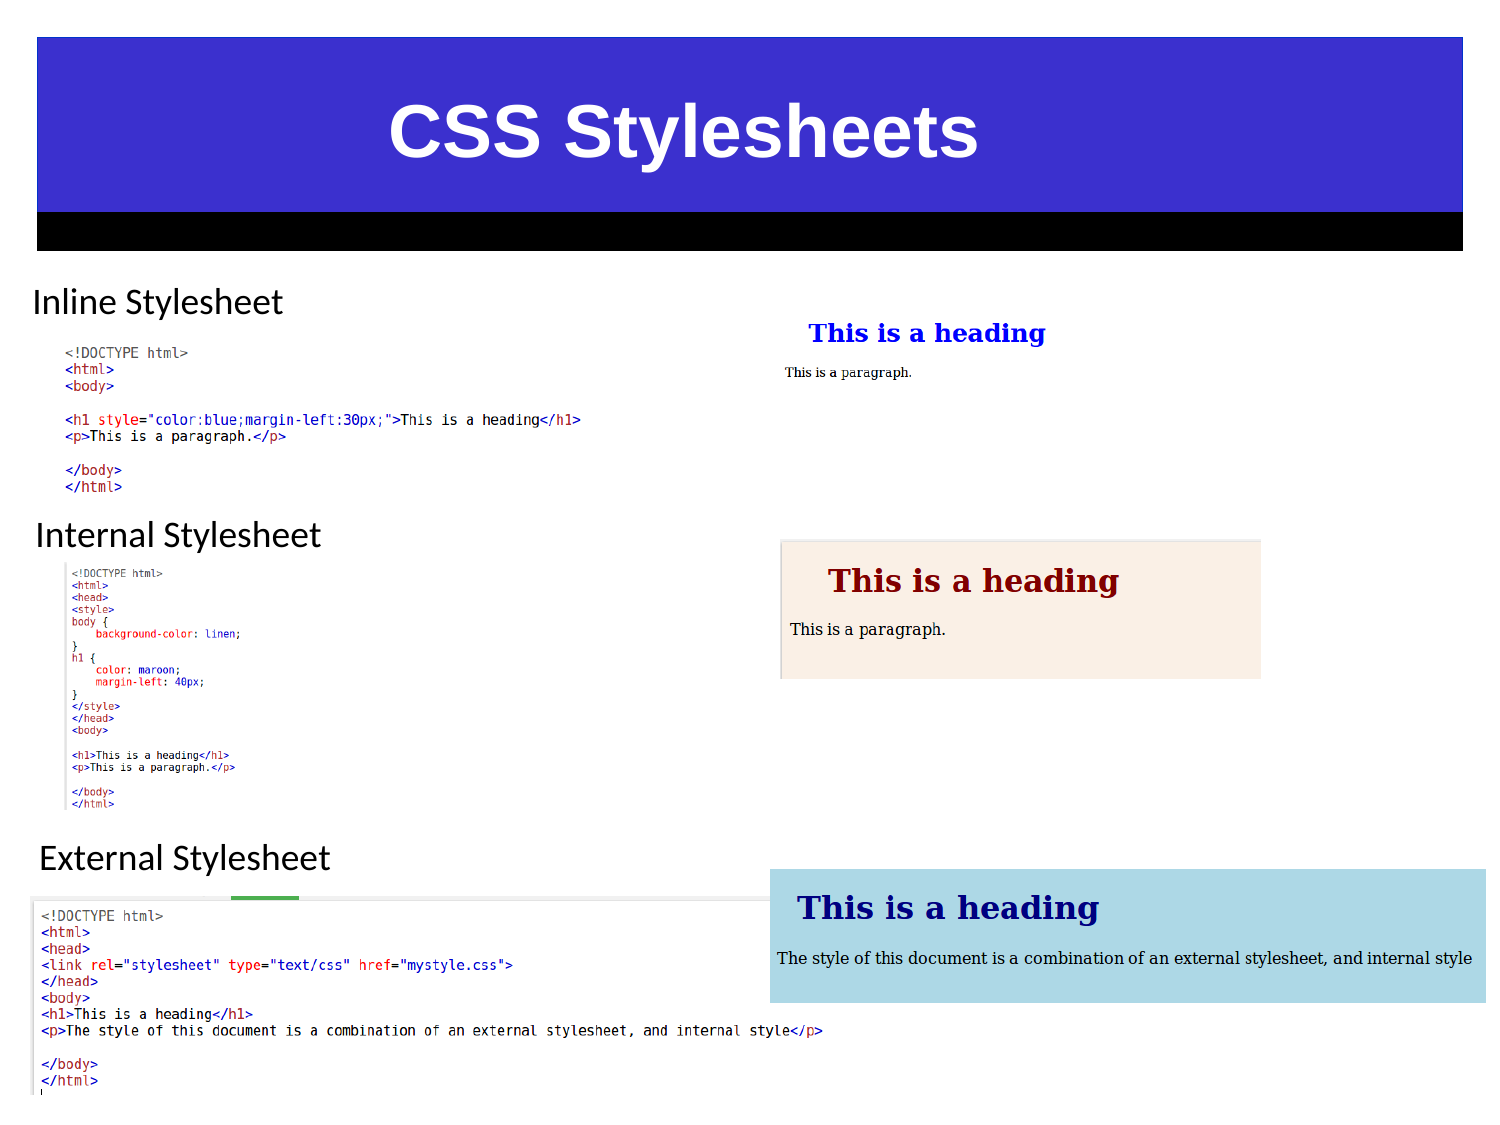

CSS Stylesheets
Inline Stylesheet
Internal Stylesheet
External Stylesheet